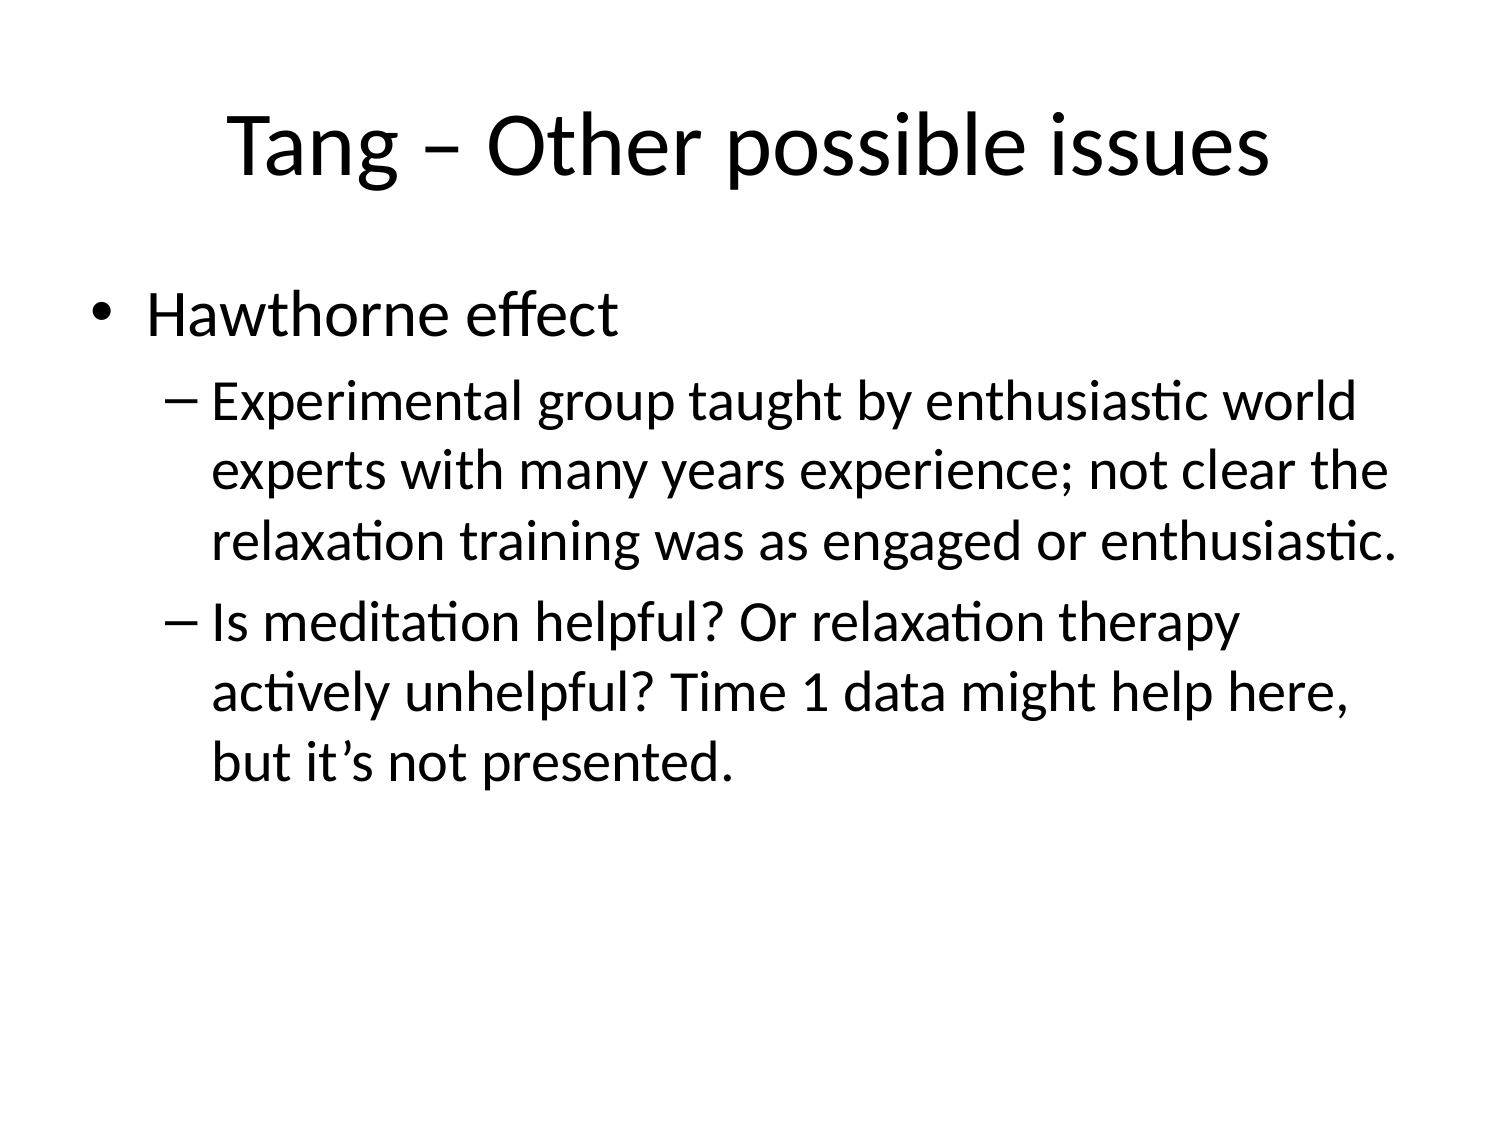

# Tang – Other possible issues
Hawthorne effect
Experimental group taught by enthusiastic world experts with many years experience; not clear the relaxation training was as engaged or enthusiastic.
Is meditation helpful? Or relaxation therapy actively unhelpful? Time 1 data might help here, but it’s not presented.